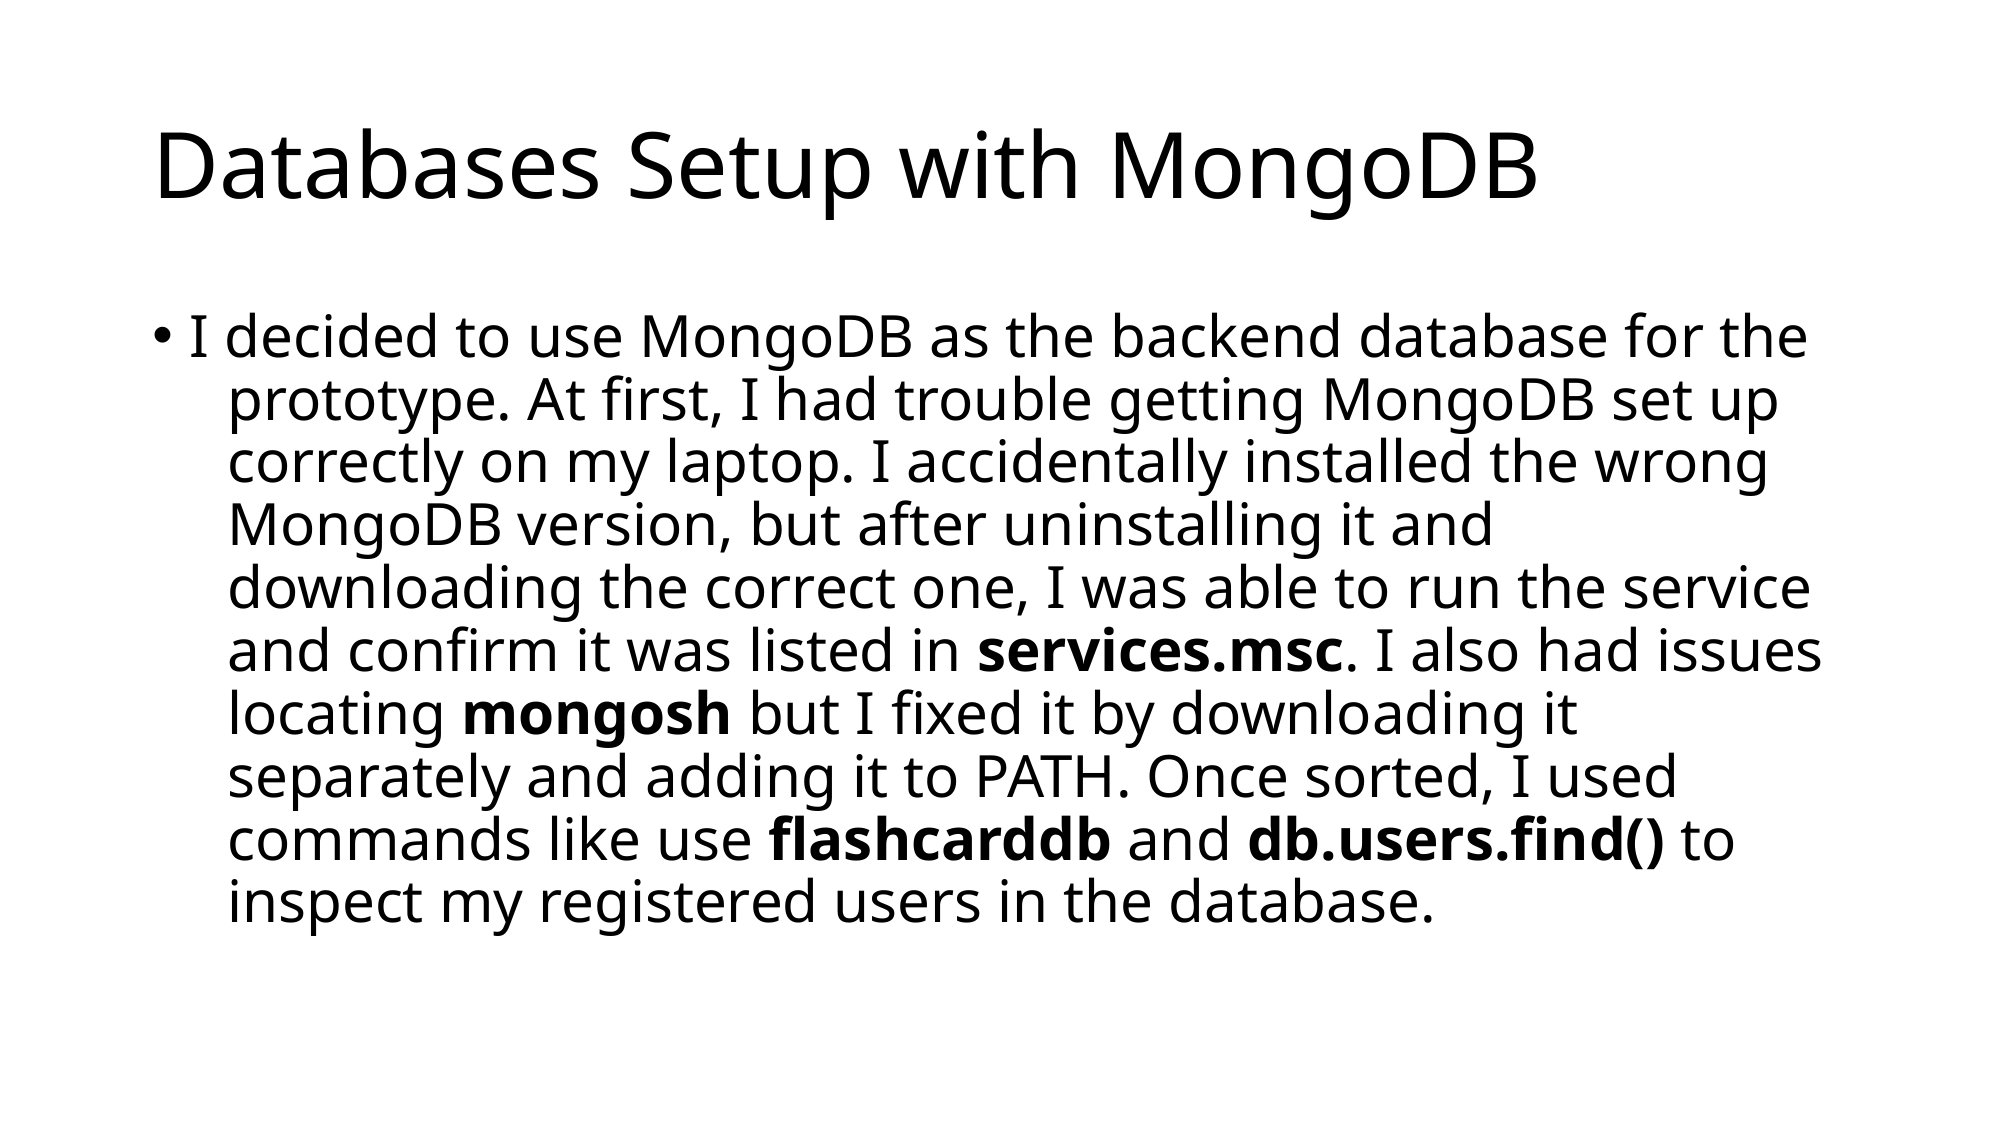

# Databases Setup with MongoDB
I decided to use MongoDB as the backend database for the prototype. At first, I had trouble getting MongoDB set up correctly on my laptop. I accidentally installed the wrong MongoDB version, but after uninstalling it and downloading the correct one, I was able to run the service and confirm it was listed in services.msc. I also had issues locating mongosh but I fixed it by downloading it separately and adding it to PATH. Once sorted, I used commands like use flashcarddb and db.users.find() to inspect my registered users in the database.